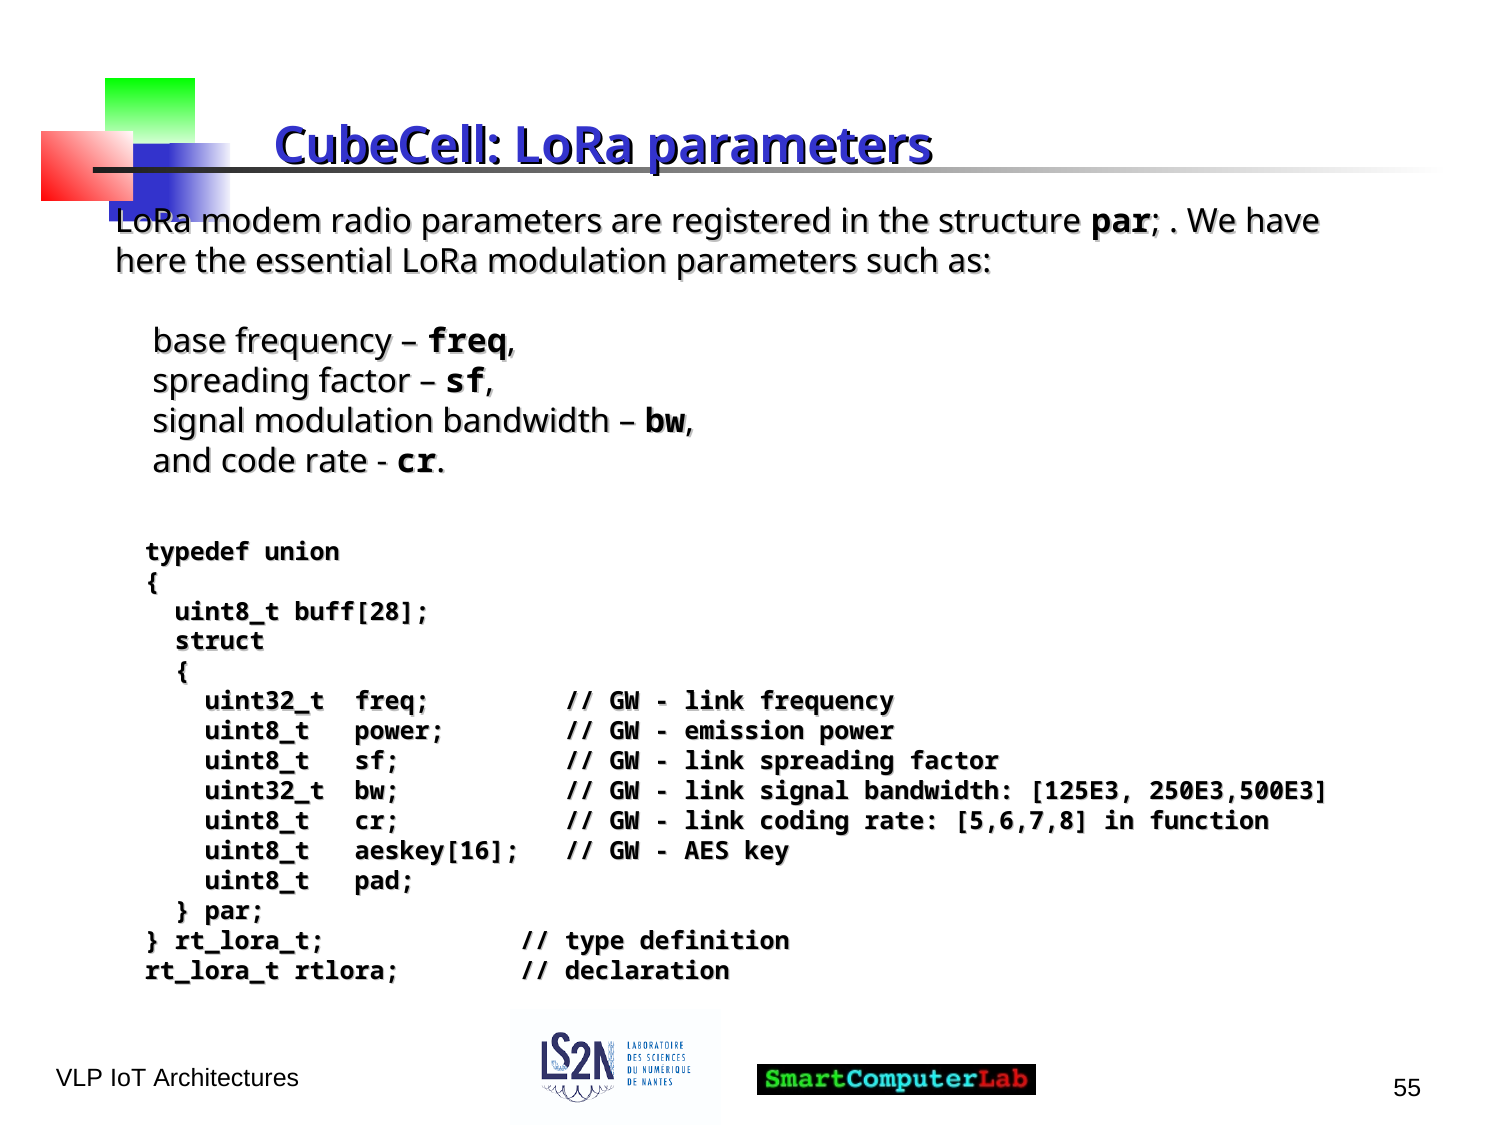

# CubeCell: LoRa parameters
LoRa modem radio parameters are registered in the structure par; . We have here the essential LoRa modulation parameters such as:
base frequency – freq,
spreading factor – sf,
signal modulation bandwidth – bw,
and code rate - cr.
typedef union
{
 uint8_t buff[28];
 struct
 {
 uint32_t freq; // GW - link frequency
 uint8_t power; // GW - emission power
 uint8_t sf; // GW - link spreading factor
 uint32_t bw; // GW - link signal bandwidth: [125E3, 250E3,500E3]
 uint8_t cr; // GW - link coding rate: [5,6,7,8] in function
 uint8_t aeskey[16]; // GW - AES key
 uint8_t pad;
 } par;
} rt_lora_t;			// type definition
rt_lora_t rtlora;		// declaration
55